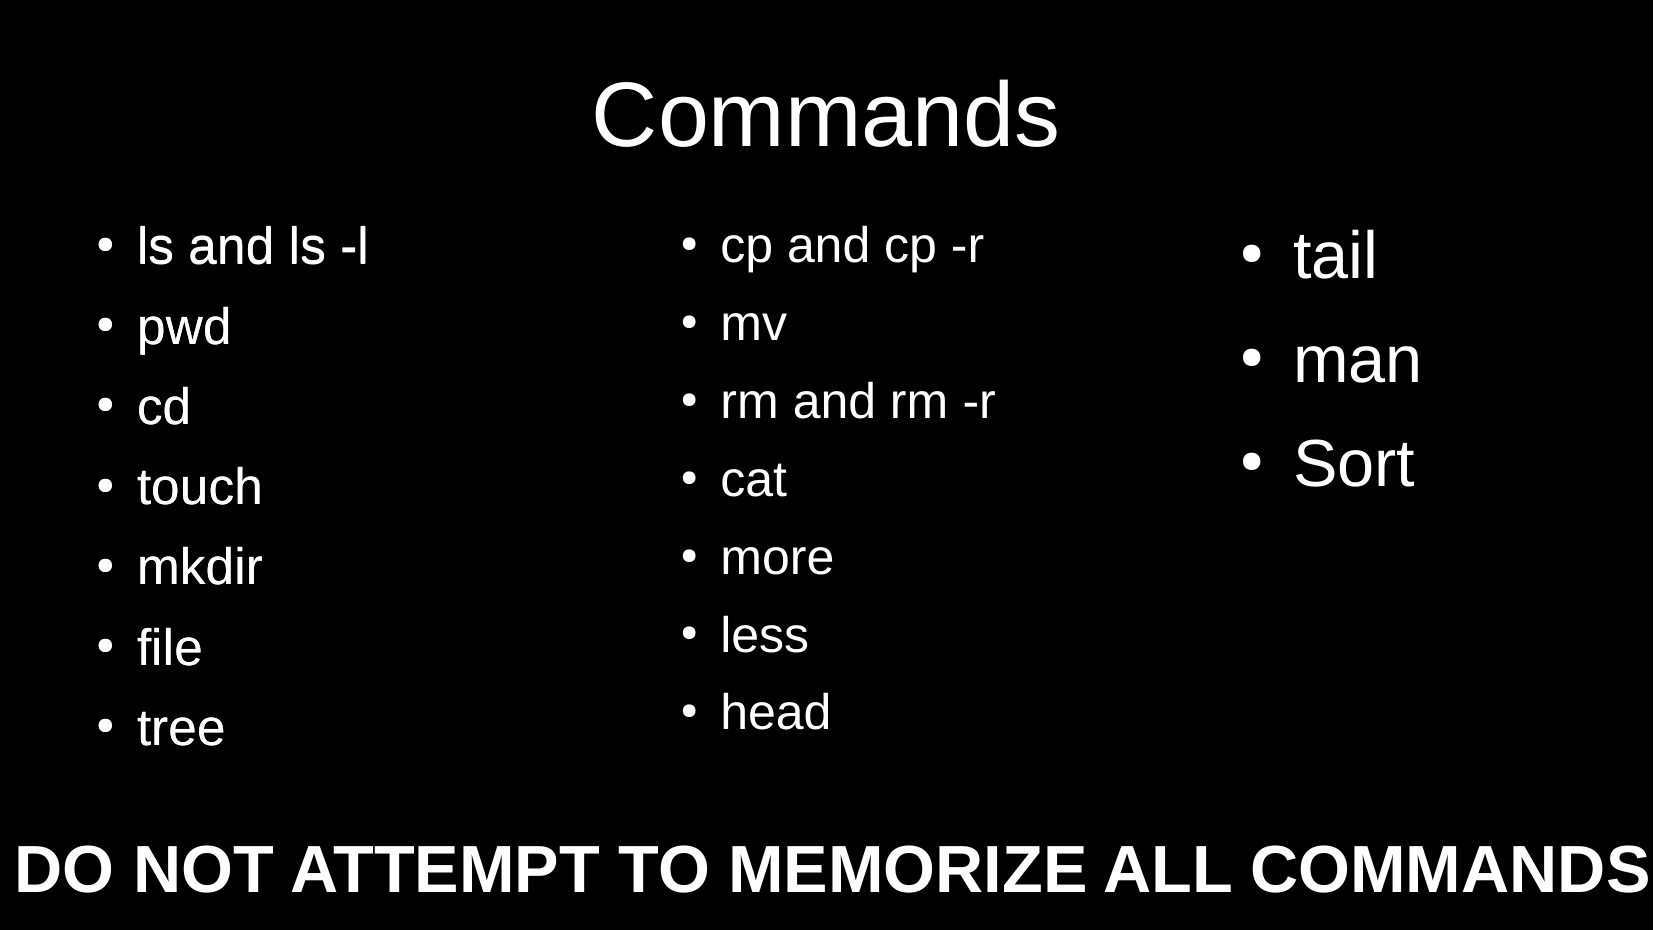

# Commands
ls and ls ‑l
pwd
cd
touch
mkdir
file
tree
ls and ls ‑l
pwd
cd
touch
mkdir
file
tree
cp and cp ‑r
mv
rm and rm ‑r
cat
more
less
head
tail
man
Sort
DO NOT ATTEMPT TO MEMORIZE ALL COMMANDS